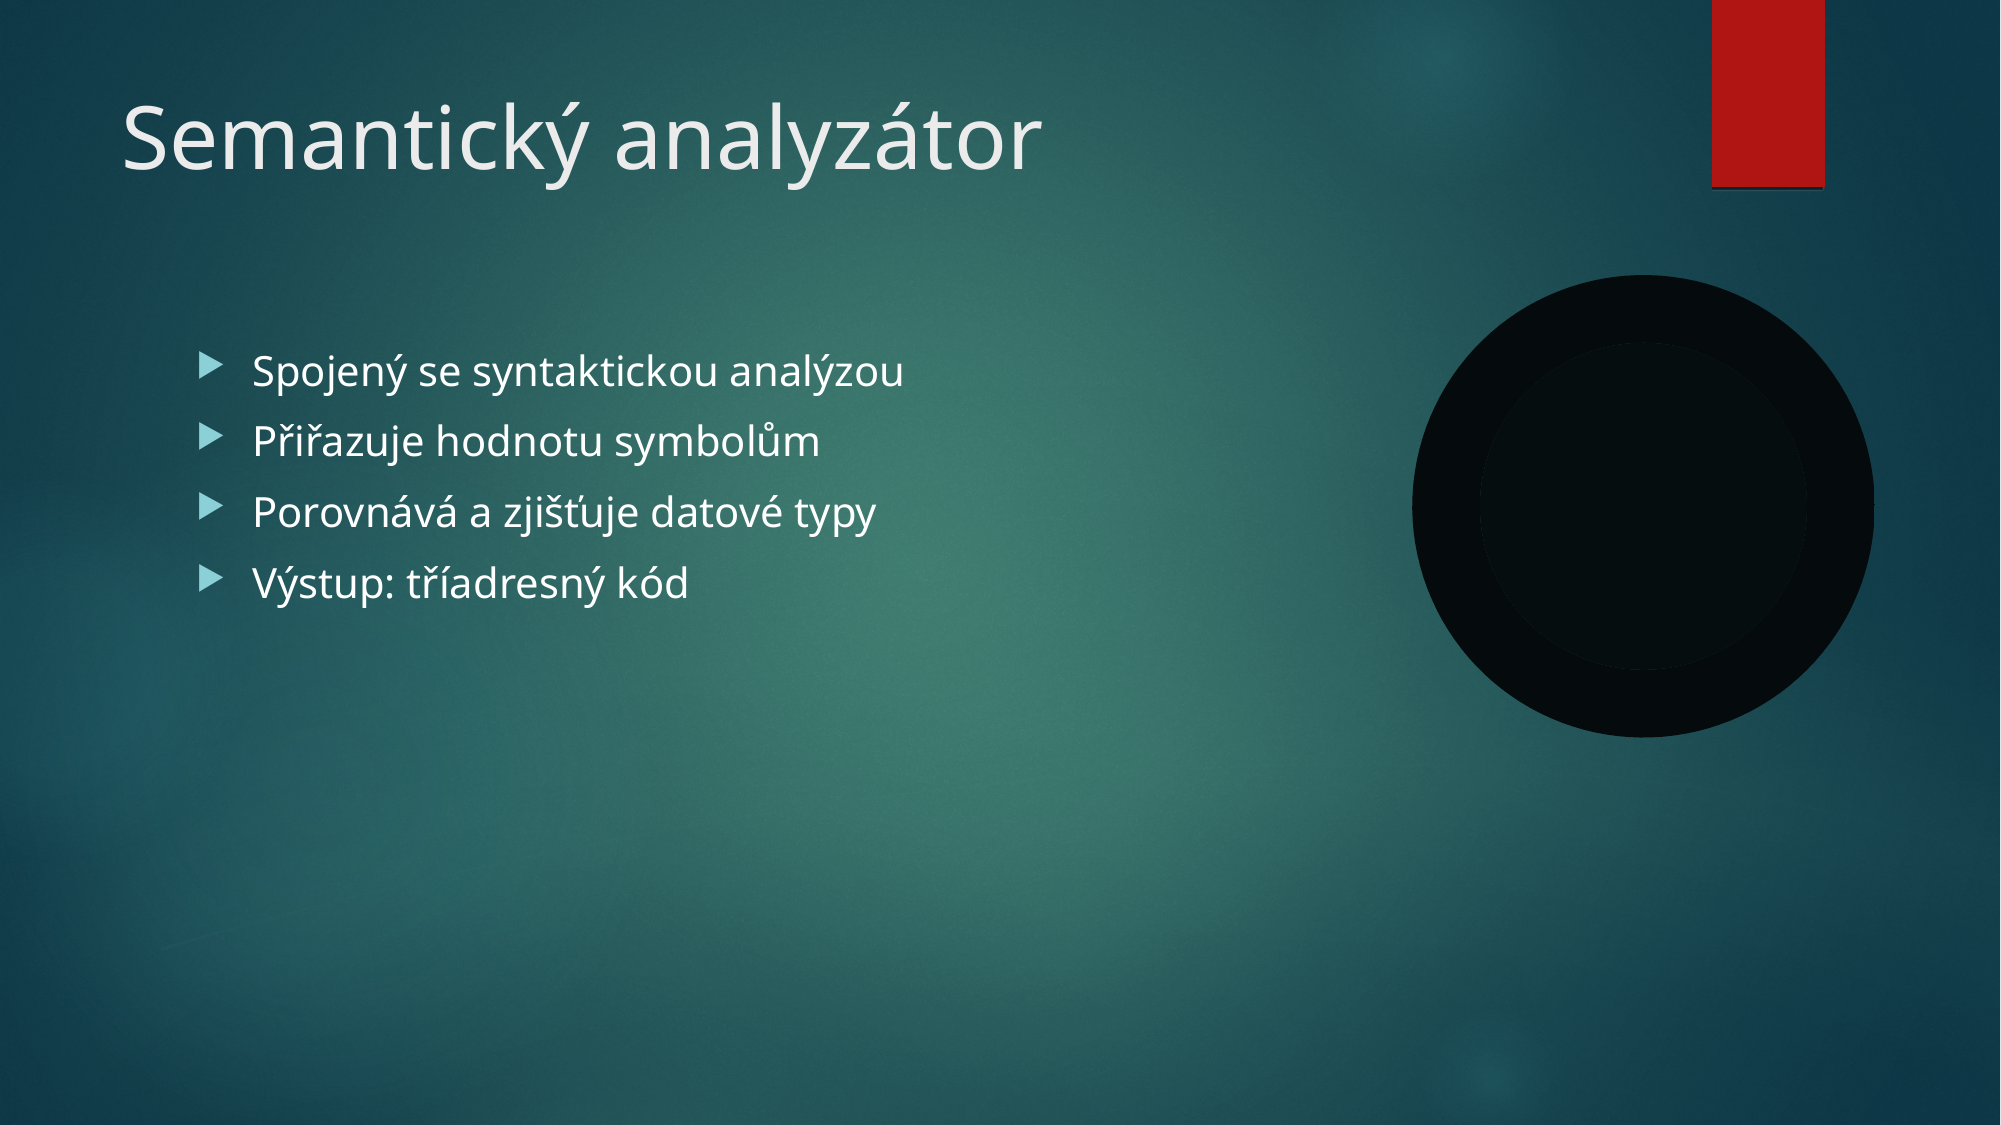

# Semantický analyzátor
Spojený se syntaktickou analýzou
Přiřazuje hodnotu symbolům
Porovnává a zjišťuje datové typy
Výstup: tříadresný kód